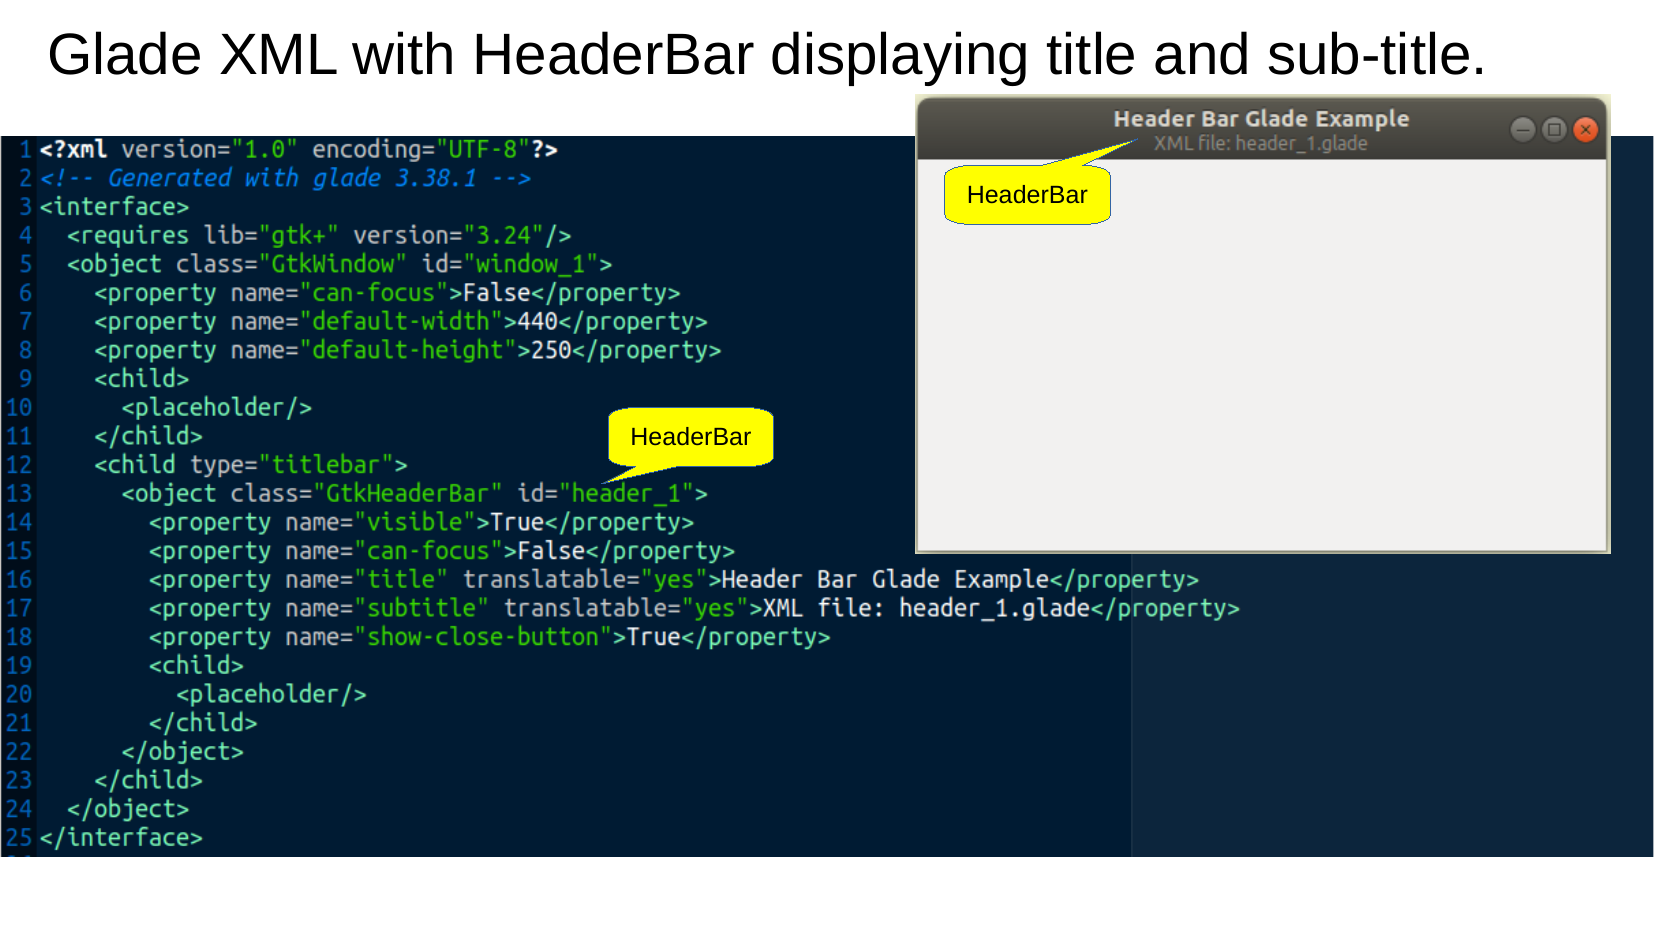

# Glade XML with HeaderBar displaying title and sub-title.
HeaderBar
HeaderBar